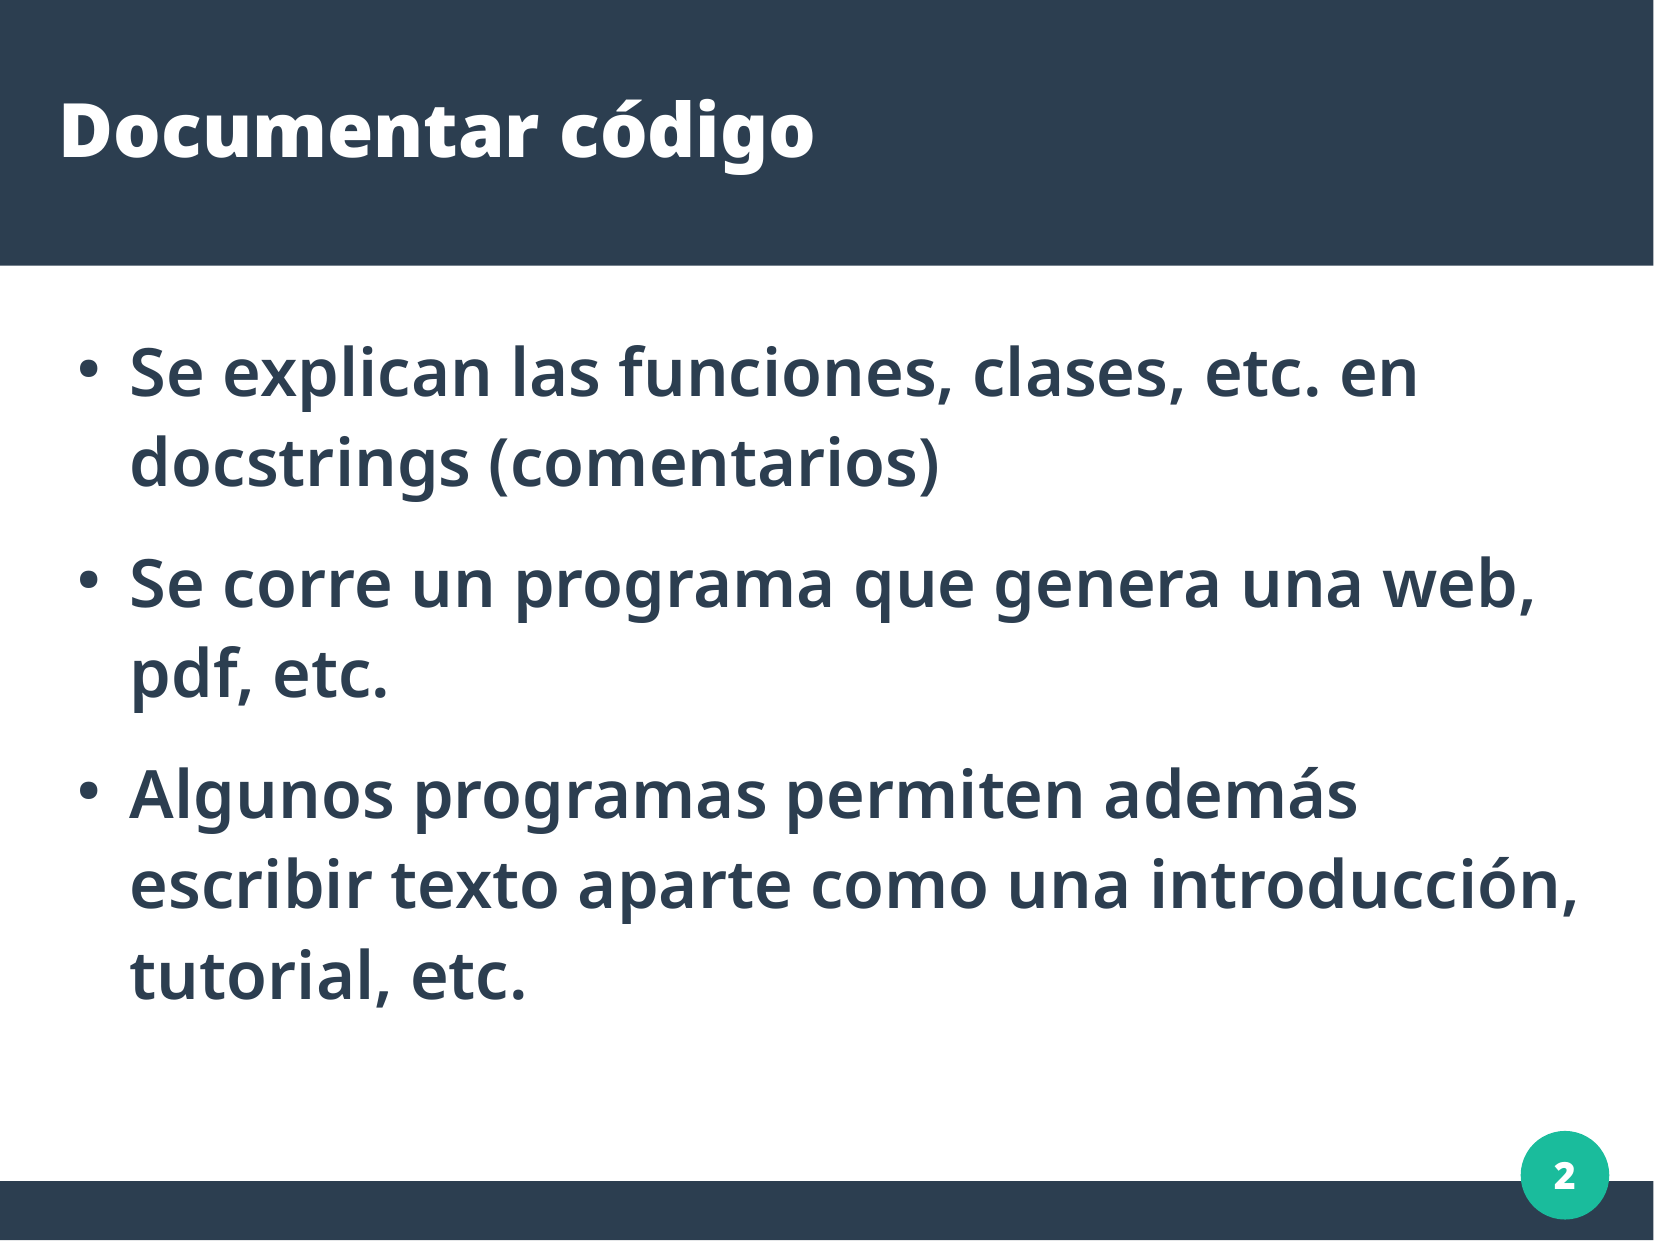

# Documentar código
Se explican las funciones, clases, etc. en docstrings (comentarios)
Se corre un programa que genera una web, pdf, etc.
Algunos programas permiten además escribir texto aparte como una introducción, tutorial, etc.
2